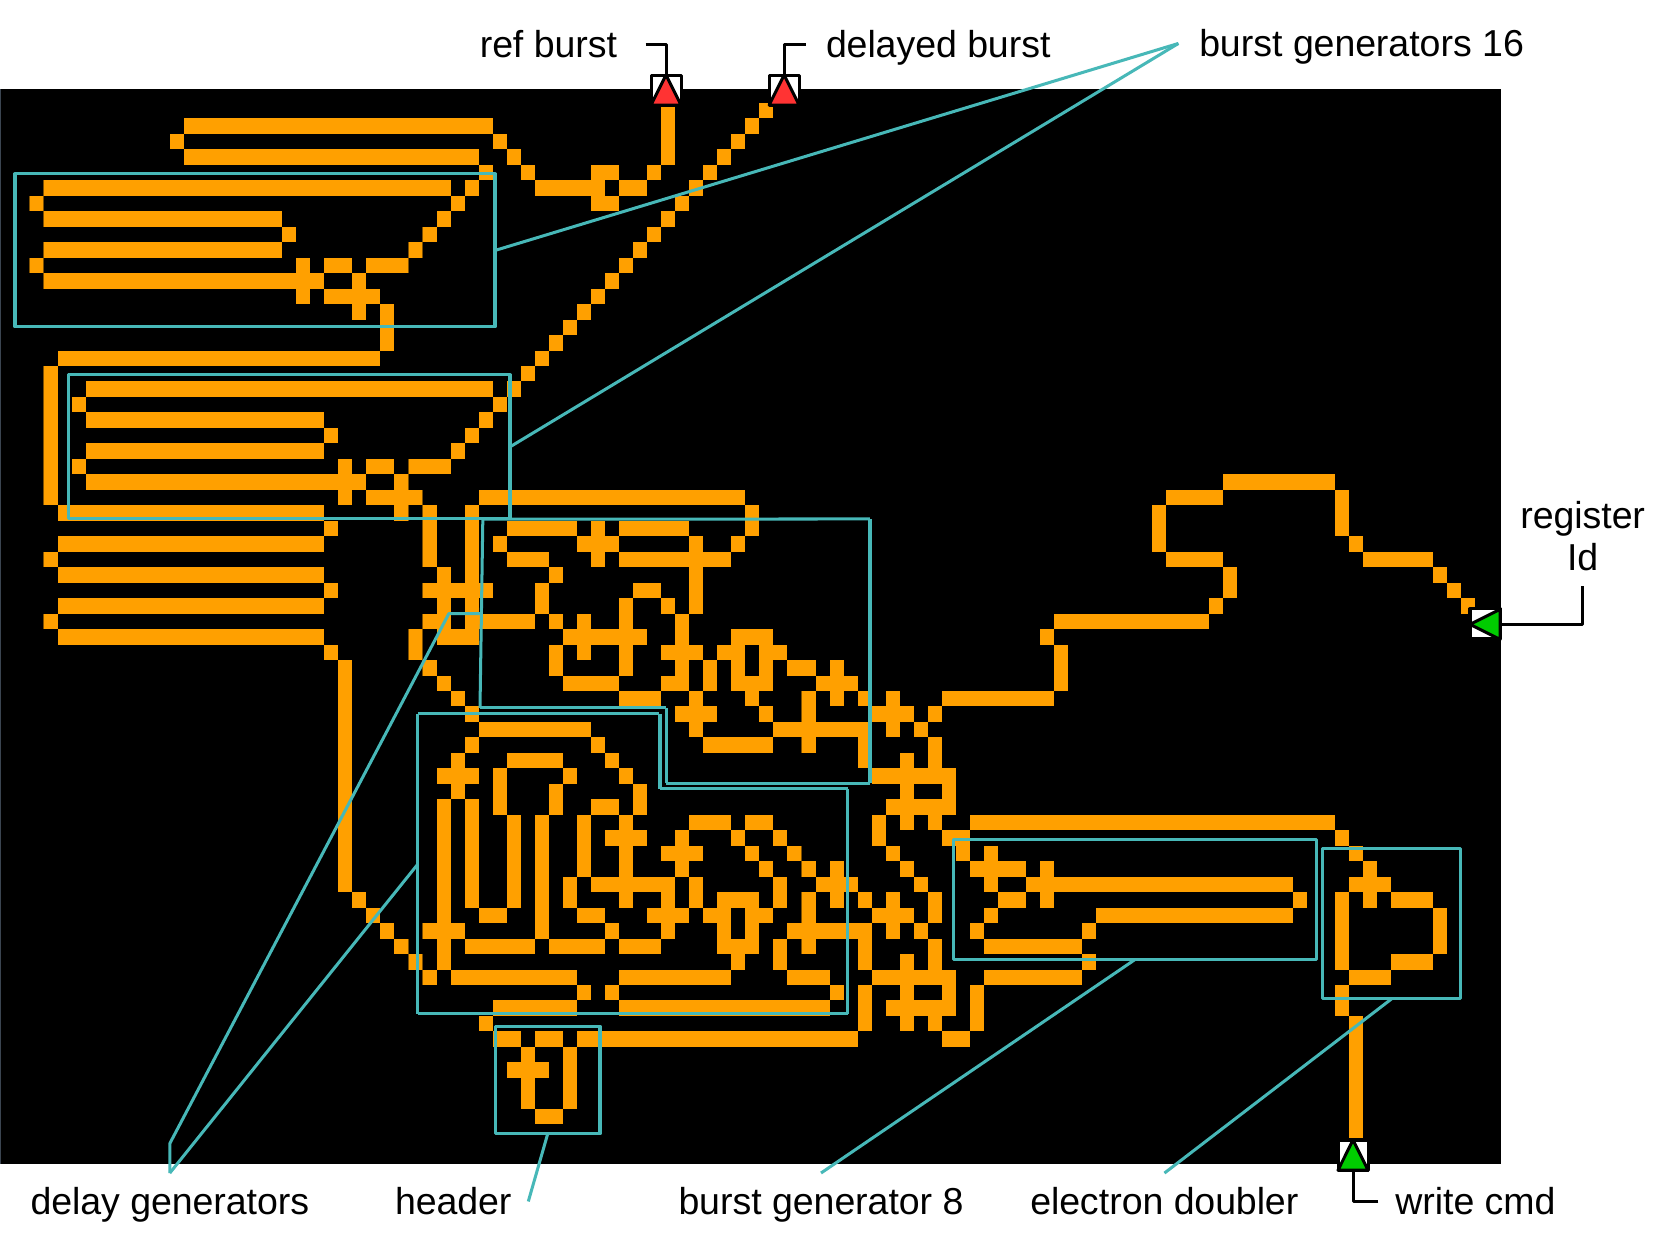

burst generators 16
ref burst
delayed burst
register
Id
header
burst generator 8
write cmd
delay generators
electron doubler